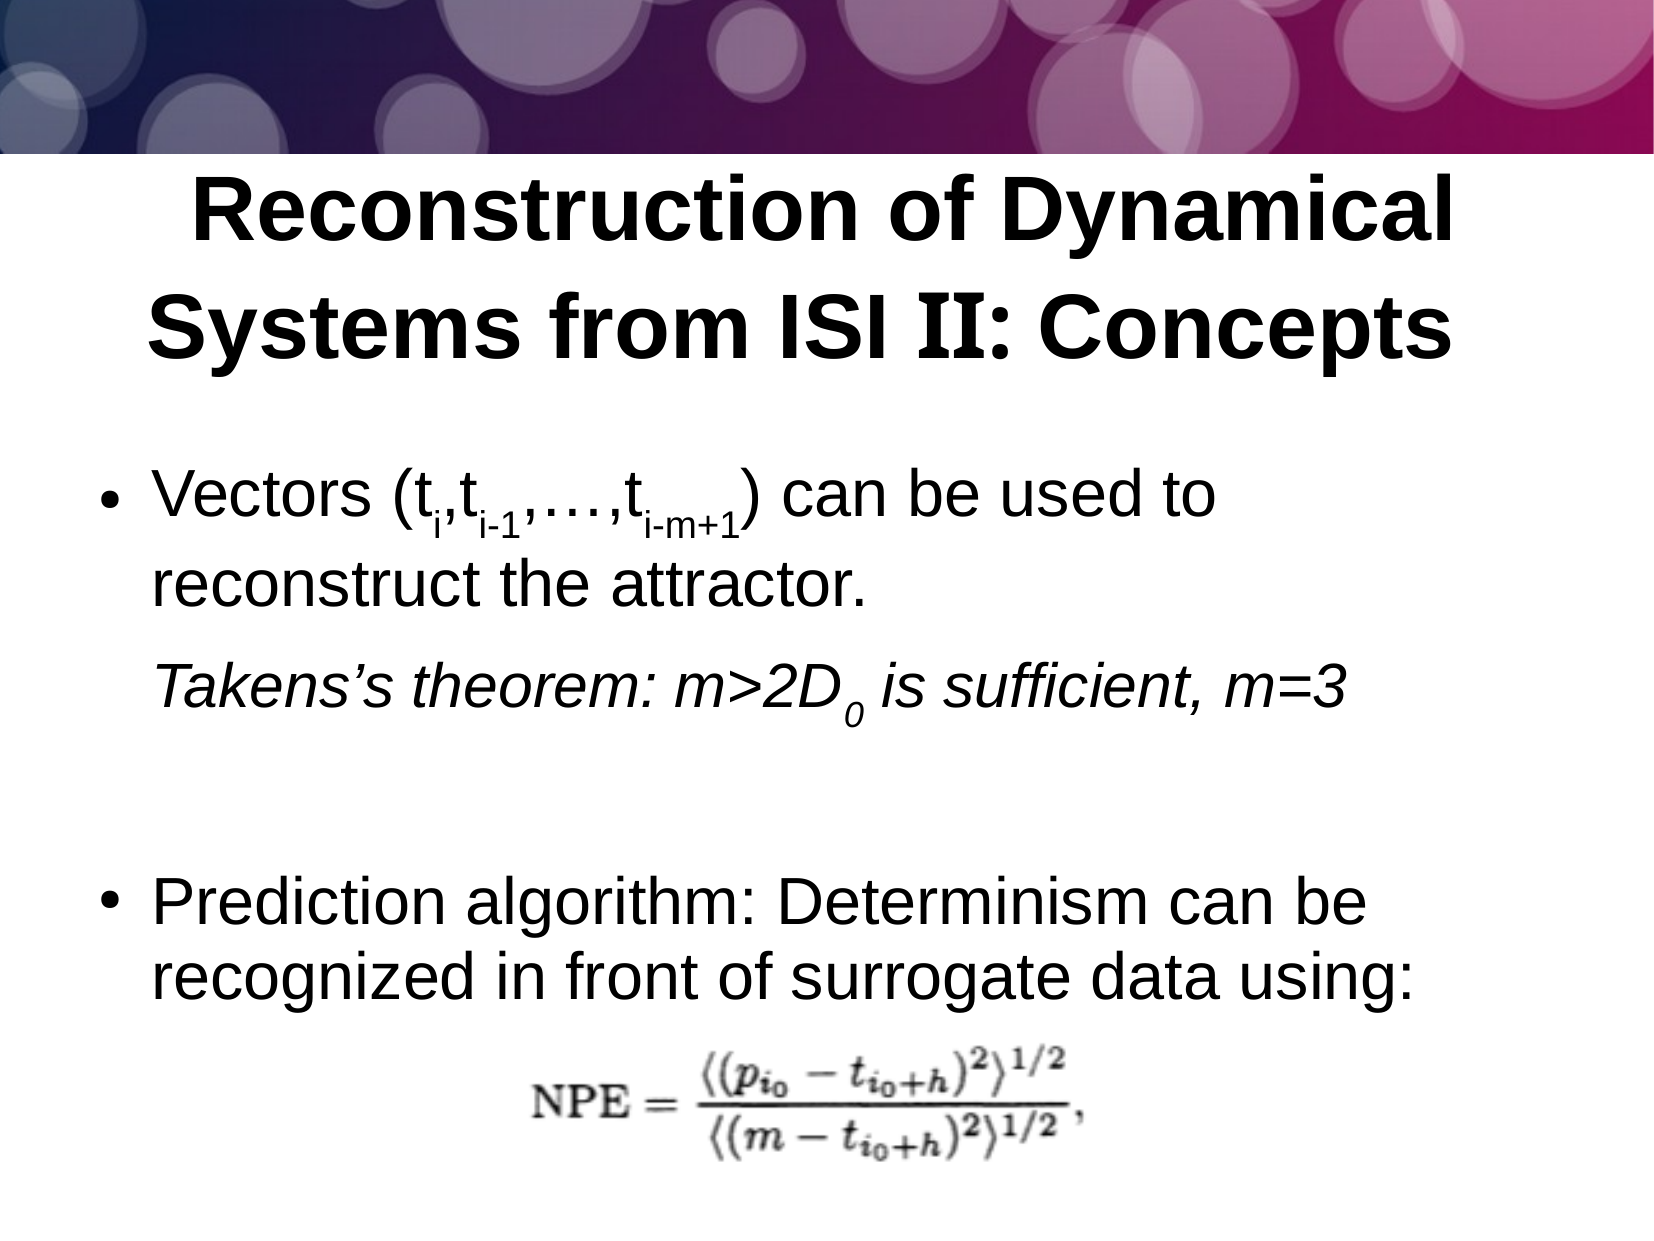

# Reconstruction of Dynamical Systems from ISI II: Concepts
Vectors (ti,ti-1,…,ti-m+1) can be used to reconstruct the attractor.
Takens’s theorem: m>2D0 is sufficient, m=3
Prediction algorithm: Determinism can be recognized in front of surrogate data using: